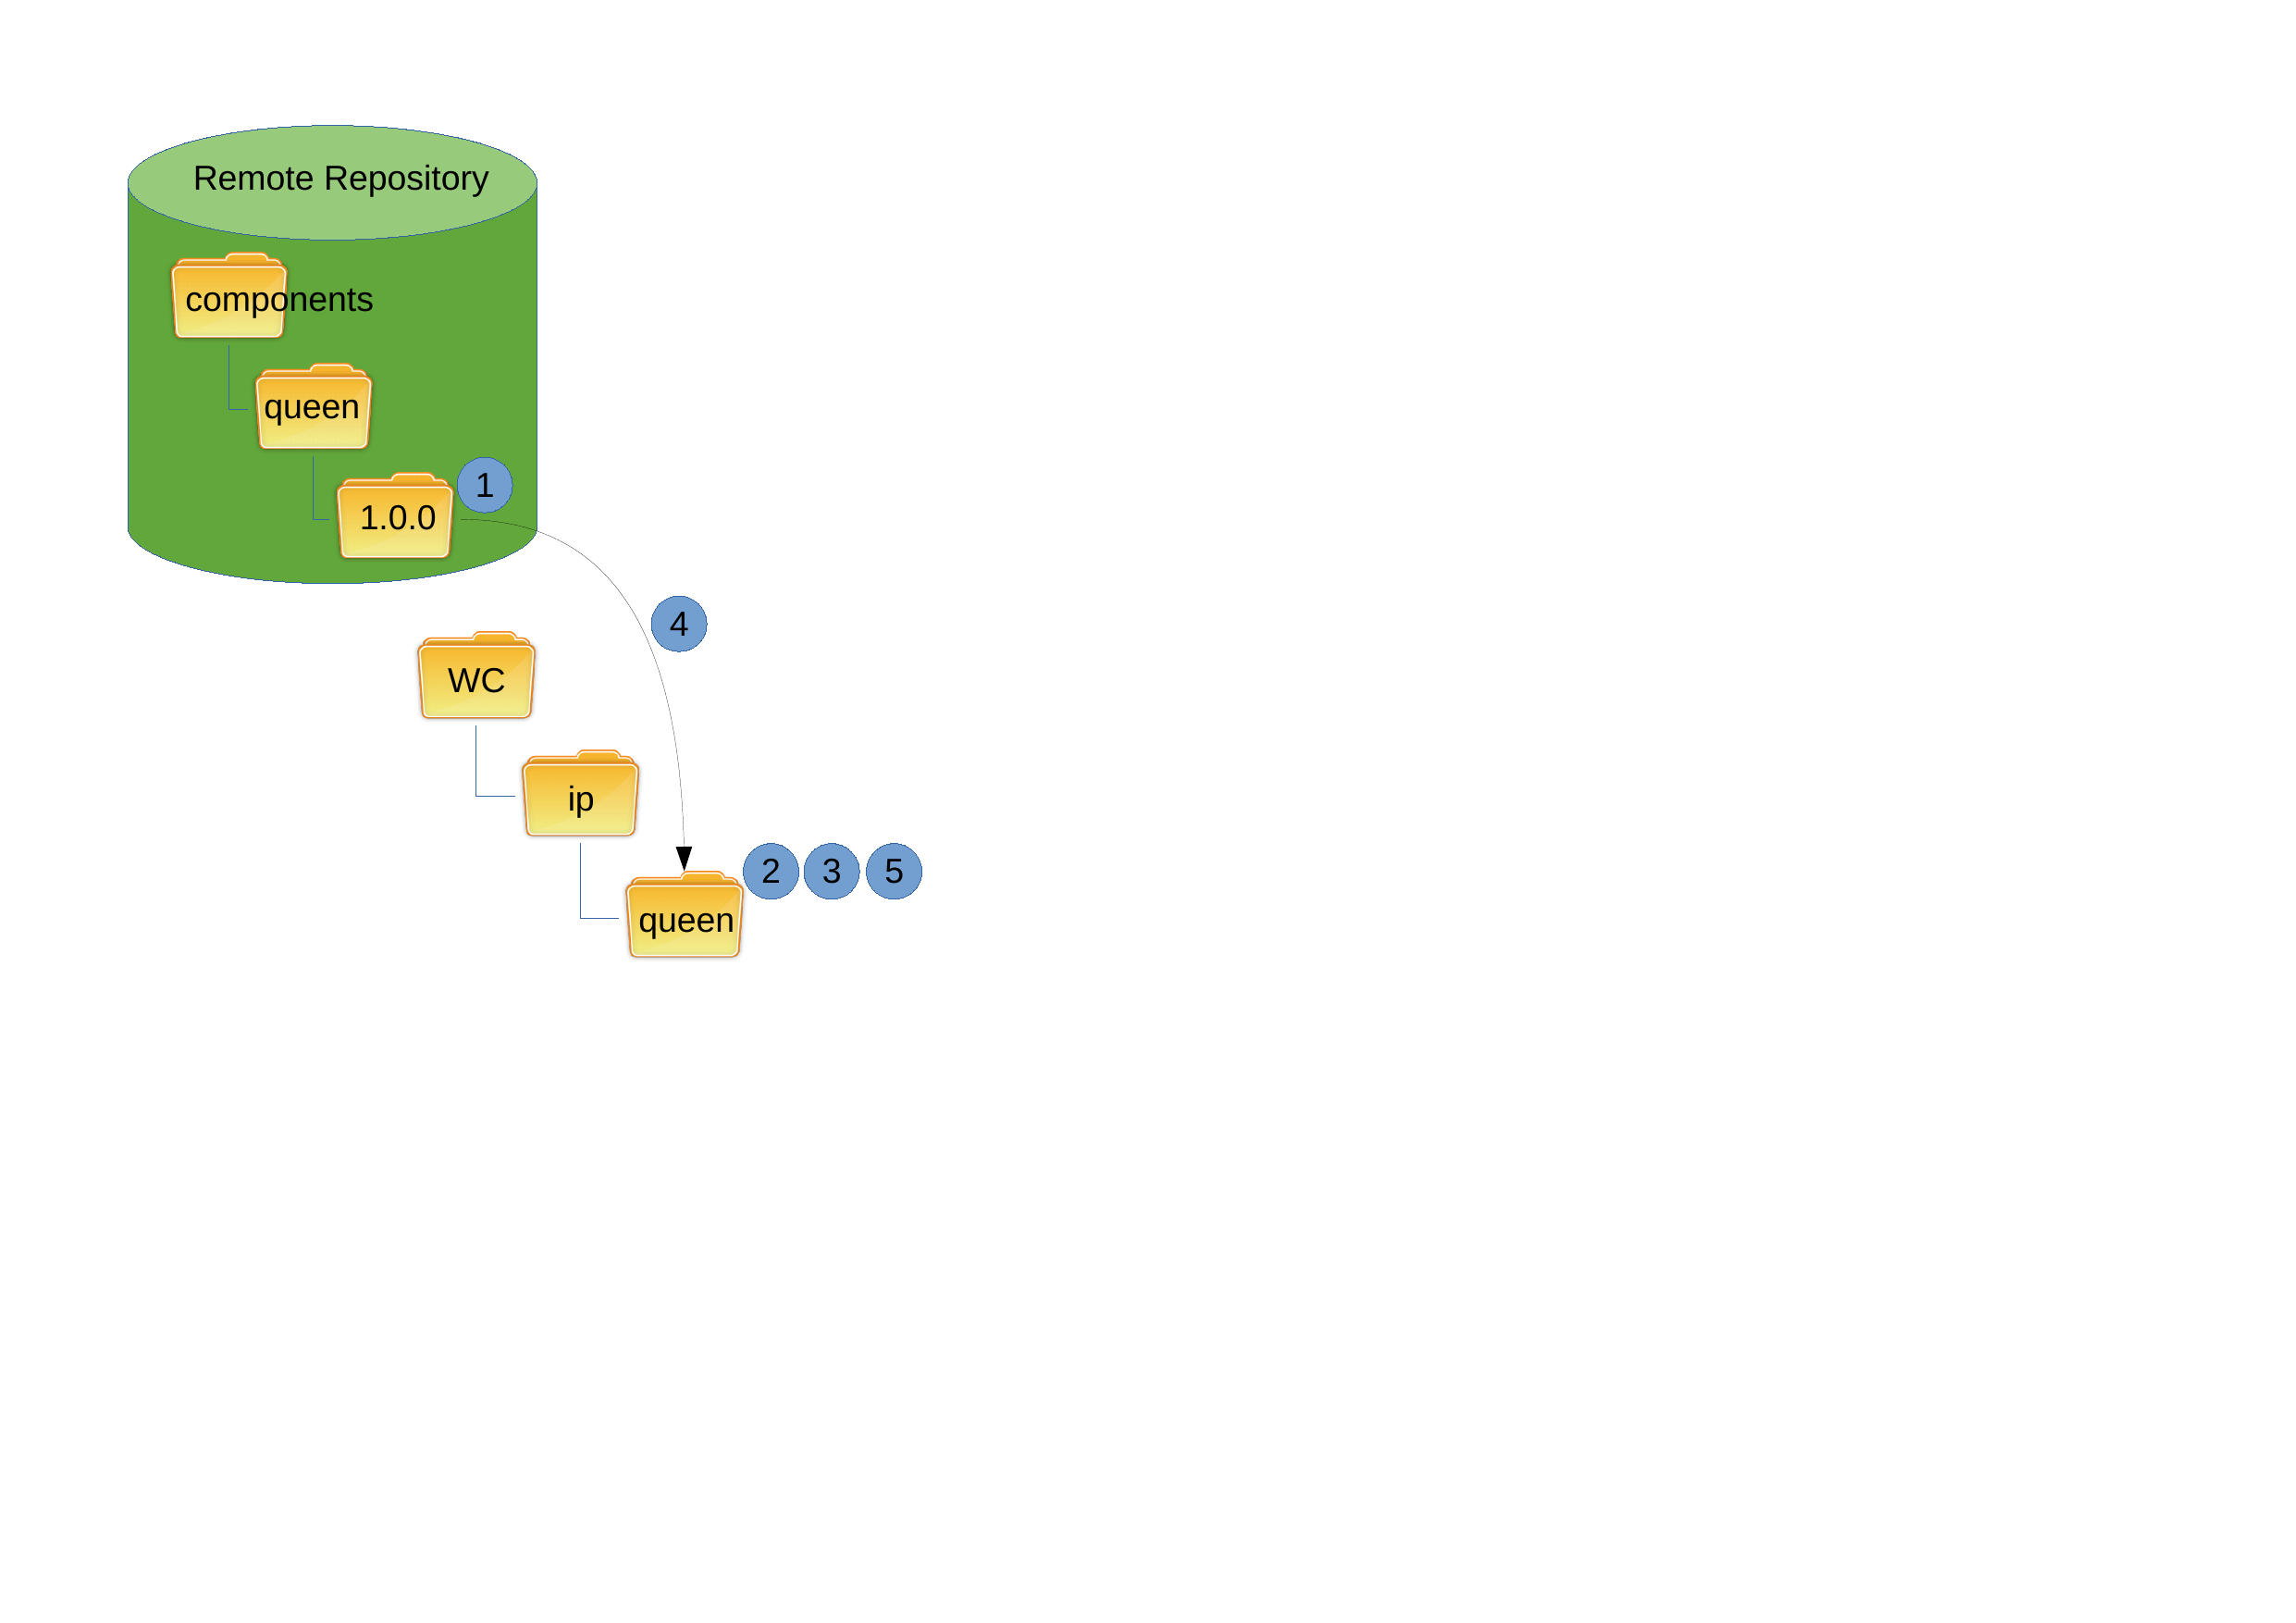

Remote Repository
components
queen
1
1.0.0
4
WC
ip
2
3
5
queen